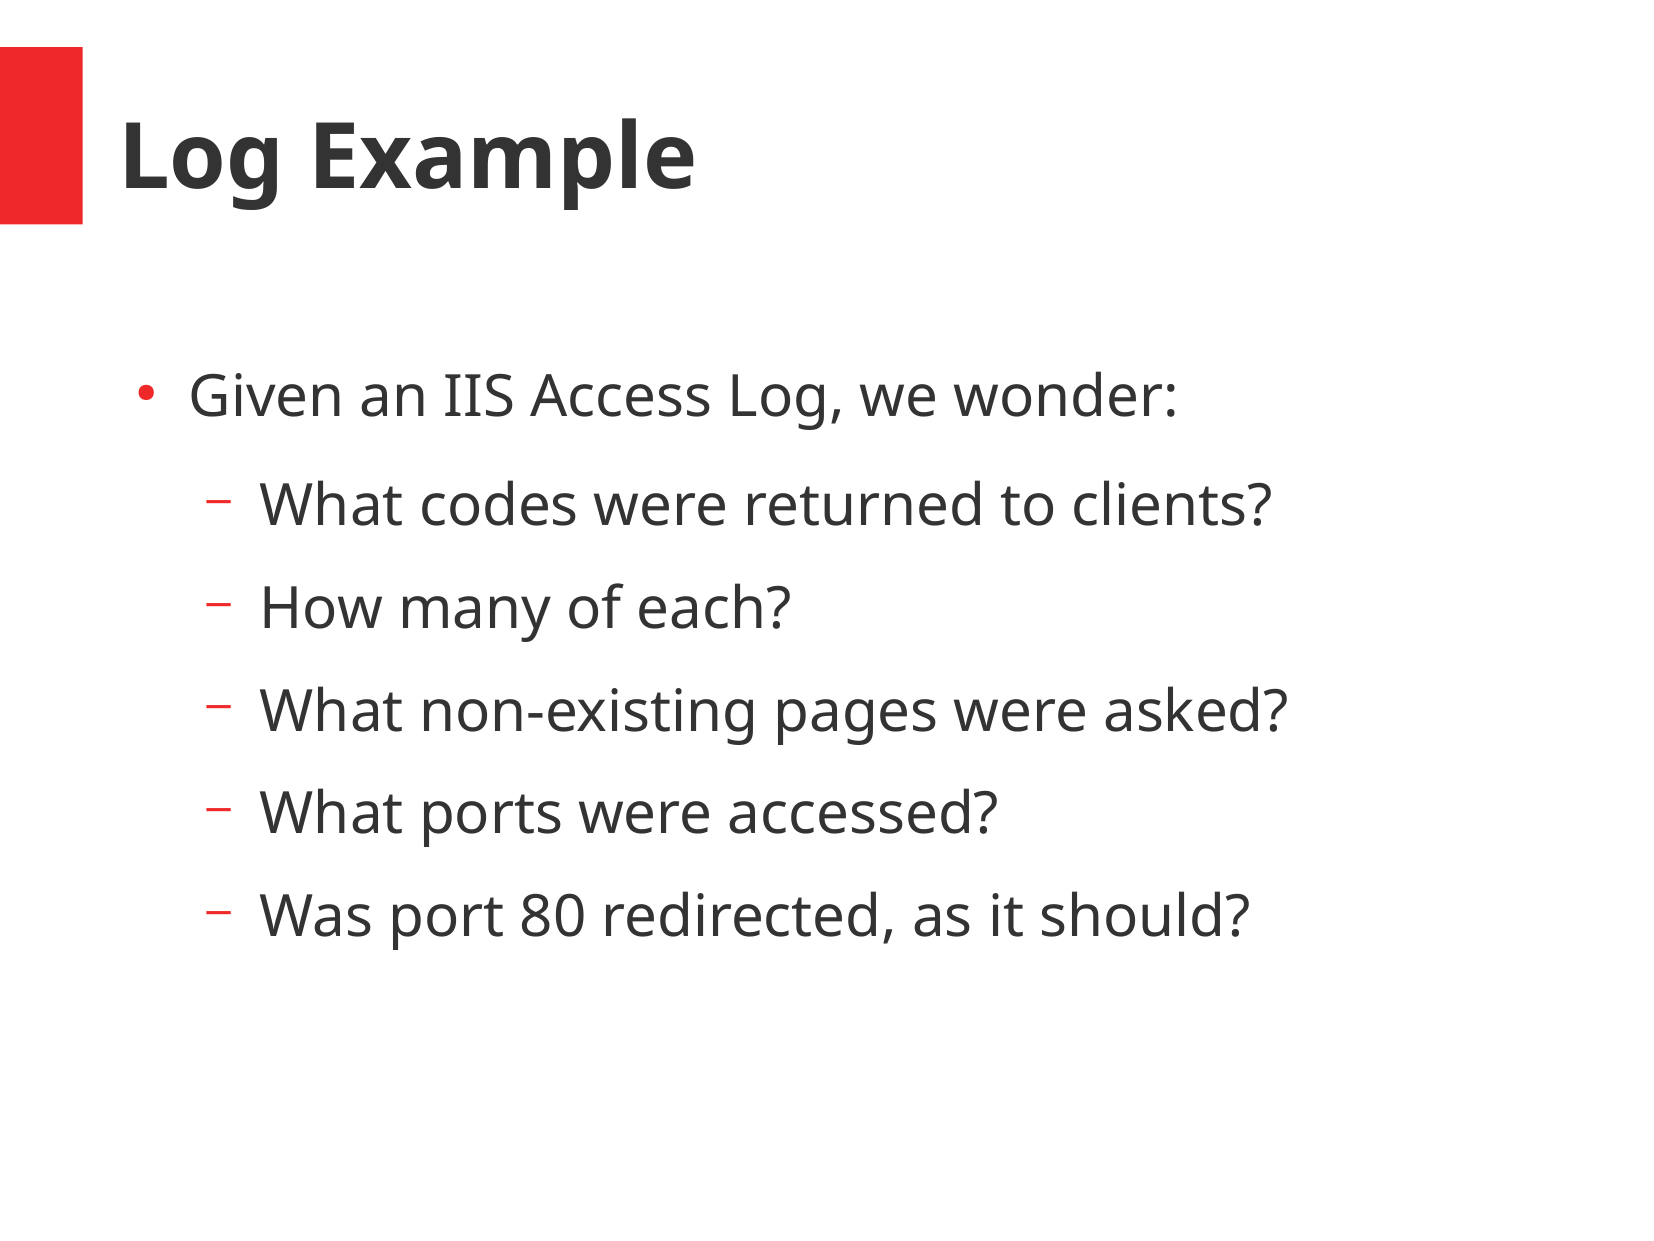

# Log Example
Given an IIS Access Log, we wonder:
What codes were returned to clients?
How many of each?
What non-existing pages were asked?
What ports were accessed?
Was port 80 redirected, as it should?